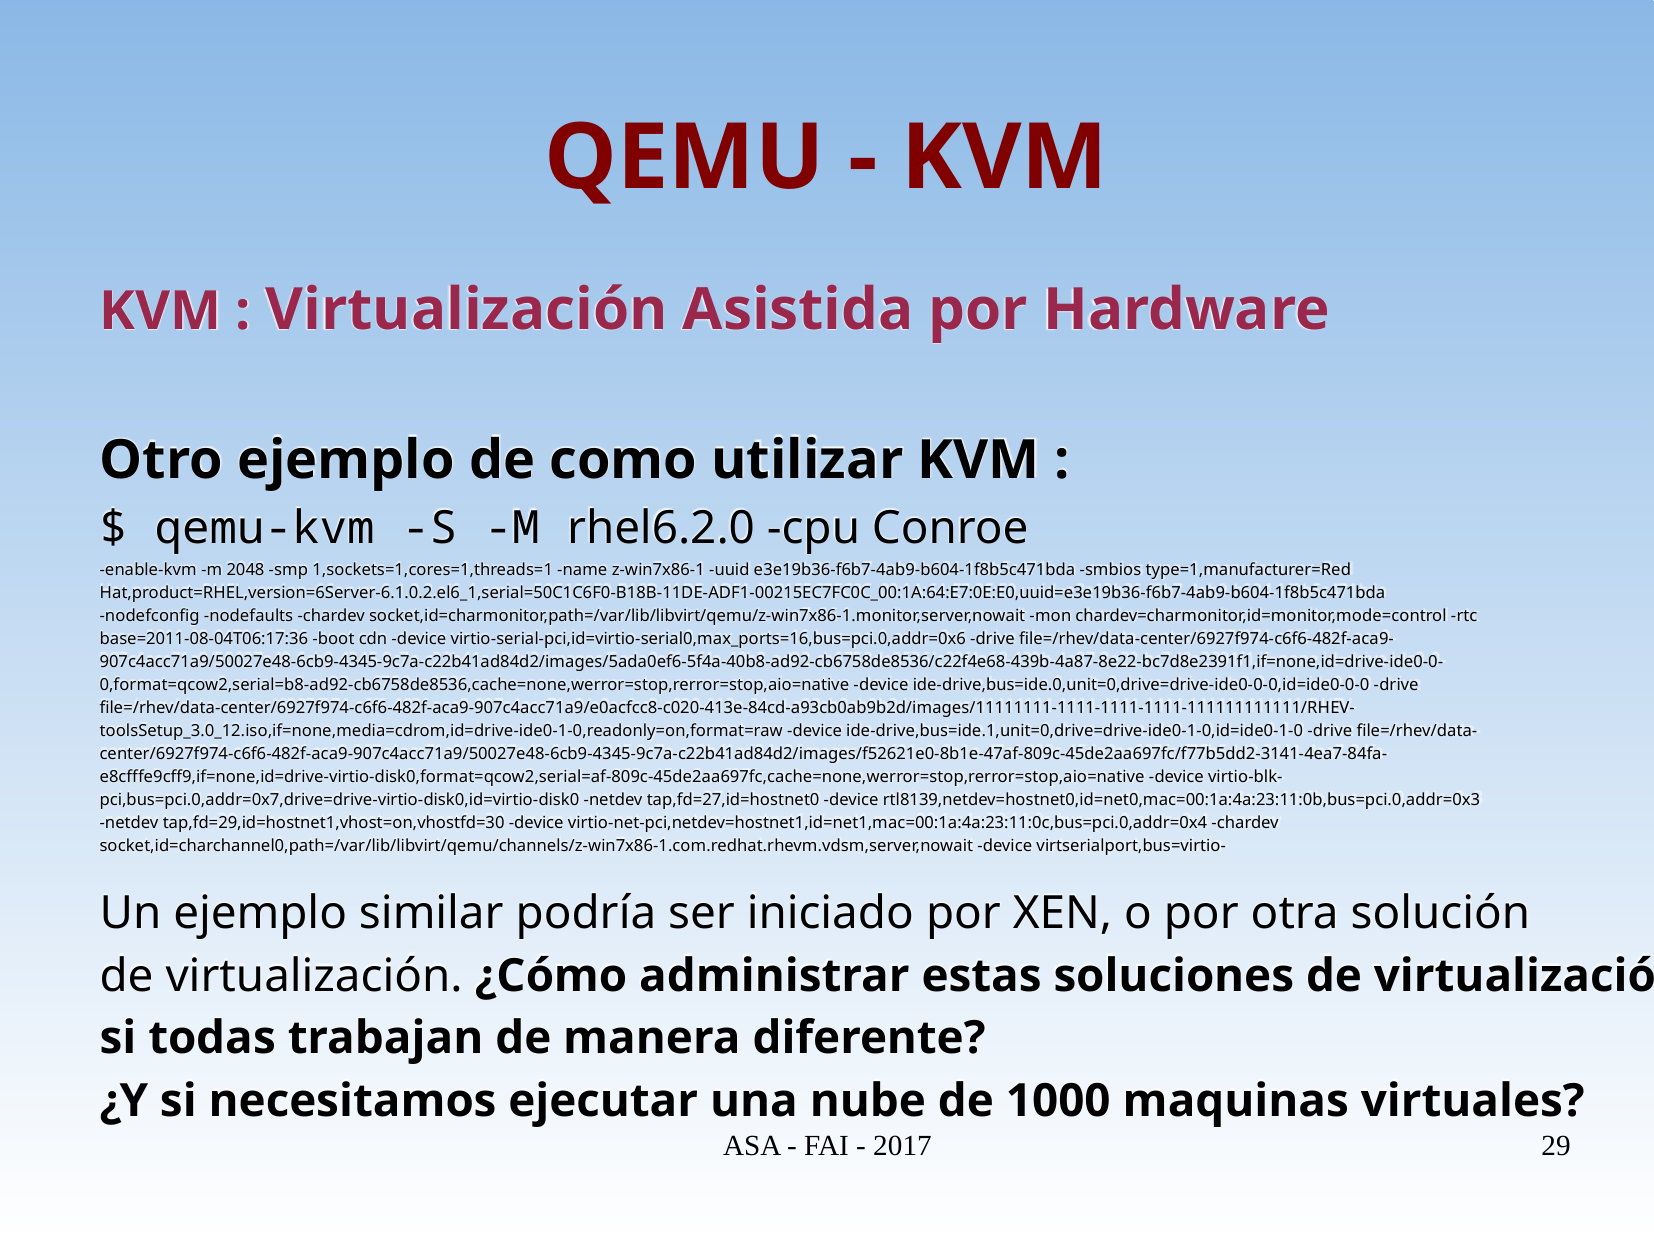

# QEMU - KVM
KVM : Virtualización Asistida por Hardware
Otro ejemplo de como utilizar KVM :
$ qemu-kvm -S -M rhel6.2.0 -cpu Conroe
-enable-kvm -m 2048 -smp 1,sockets=1,cores=1,threads=1 -name z-win7x86-1 -uuid e3e19b36-f6b7-4ab9-b604-1f8b5c471bda -smbios type=1,manufacturer=Red
Hat,product=RHEL,version=6Server-6.1.0.2.el6_1,serial=50C1C6F0-B18B-11DE-ADF1-00215EC7FC0C_00:1A:64:E7:0E:E0,uuid=e3e19b36-f6b7-4ab9-b604-1f8b5c471bda
-nodefconfig -nodefaults -chardev socket,id=charmonitor,path=/var/lib/libvirt/qemu/z-win7x86-1.monitor,server,nowait -mon chardev=charmonitor,id=monitor,mode=control -rtc
base=2011-08-04T06:17:36 -boot cdn -device virtio-serial-pci,id=virtio-serial0,max_ports=16,bus=pci.0,addr=0x6 -drive file=/rhev/data-center/6927f974-c6f6-482f-aca9-
907c4acc71a9/50027e48-6cb9-4345-9c7a-c22b41ad84d2/images/5ada0ef6-5f4a-40b8-ad92-cb6758de8536/c22f4e68-439b-4a87-8e22-bc7d8e2391f1,if=none,id=drive-ide0-0-
0,format=qcow2,serial=b8-ad92-cb6758de8536,cache=none,werror=stop,rerror=stop,aio=native -device ide-drive,bus=ide.0,unit=0,drive=drive-ide0-0-0,id=ide0-0-0 -drive
file=/rhev/data-center/6927f974-c6f6-482f-aca9-907c4acc71a9/e0acfcc8-c020-413e-84cd-a93cb0ab9b2d/images/11111111-1111-1111-1111-111111111111/RHEV-
toolsSetup_3.0_12.iso,if=none,media=cdrom,id=drive-ide0-1-0,readonly=on,format=raw -device ide-drive,bus=ide.1,unit=0,drive=drive-ide0-1-0,id=ide0-1-0 -drive file=/rhev/data-
center/6927f974-c6f6-482f-aca9-907c4acc71a9/50027e48-6cb9-4345-9c7a-c22b41ad84d2/images/f52621e0-8b1e-47af-809c-45de2aa697fc/f77b5dd2-3141-4ea7-84fa-
e8cfffe9cff9,if=none,id=drive-virtio-disk0,format=qcow2,serial=af-809c-45de2aa697fc,cache=none,werror=stop,rerror=stop,aio=native -device virtio-blk-
pci,bus=pci.0,addr=0x7,drive=drive-virtio-disk0,id=virtio-disk0 -netdev tap,fd=27,id=hostnet0 -device rtl8139,netdev=hostnet0,id=net0,mac=00:1a:4a:23:11:0b,bus=pci.0,addr=0x3
-netdev tap,fd=29,id=hostnet1,vhost=on,vhostfd=30 -device virtio-net-pci,netdev=hostnet1,id=net1,mac=00:1a:4a:23:11:0c,bus=pci.0,addr=0x4 -chardev
socket,id=charchannel0,path=/var/lib/libvirt/qemu/channels/z-win7x86-1.com.redhat.rhevm.vdsm,server,nowait -device virtserialport,bus=virtio-
Un ejemplo similar podría ser iniciado por XEN, o por otra solución
de virtualización. ¿Cómo administrar estas soluciones de virtualización
si todas trabajan de manera diferente?
¿Y si necesitamos ejecutar una nube de 1000 maquinas virtuales?
ASA - FAI - 2017
29